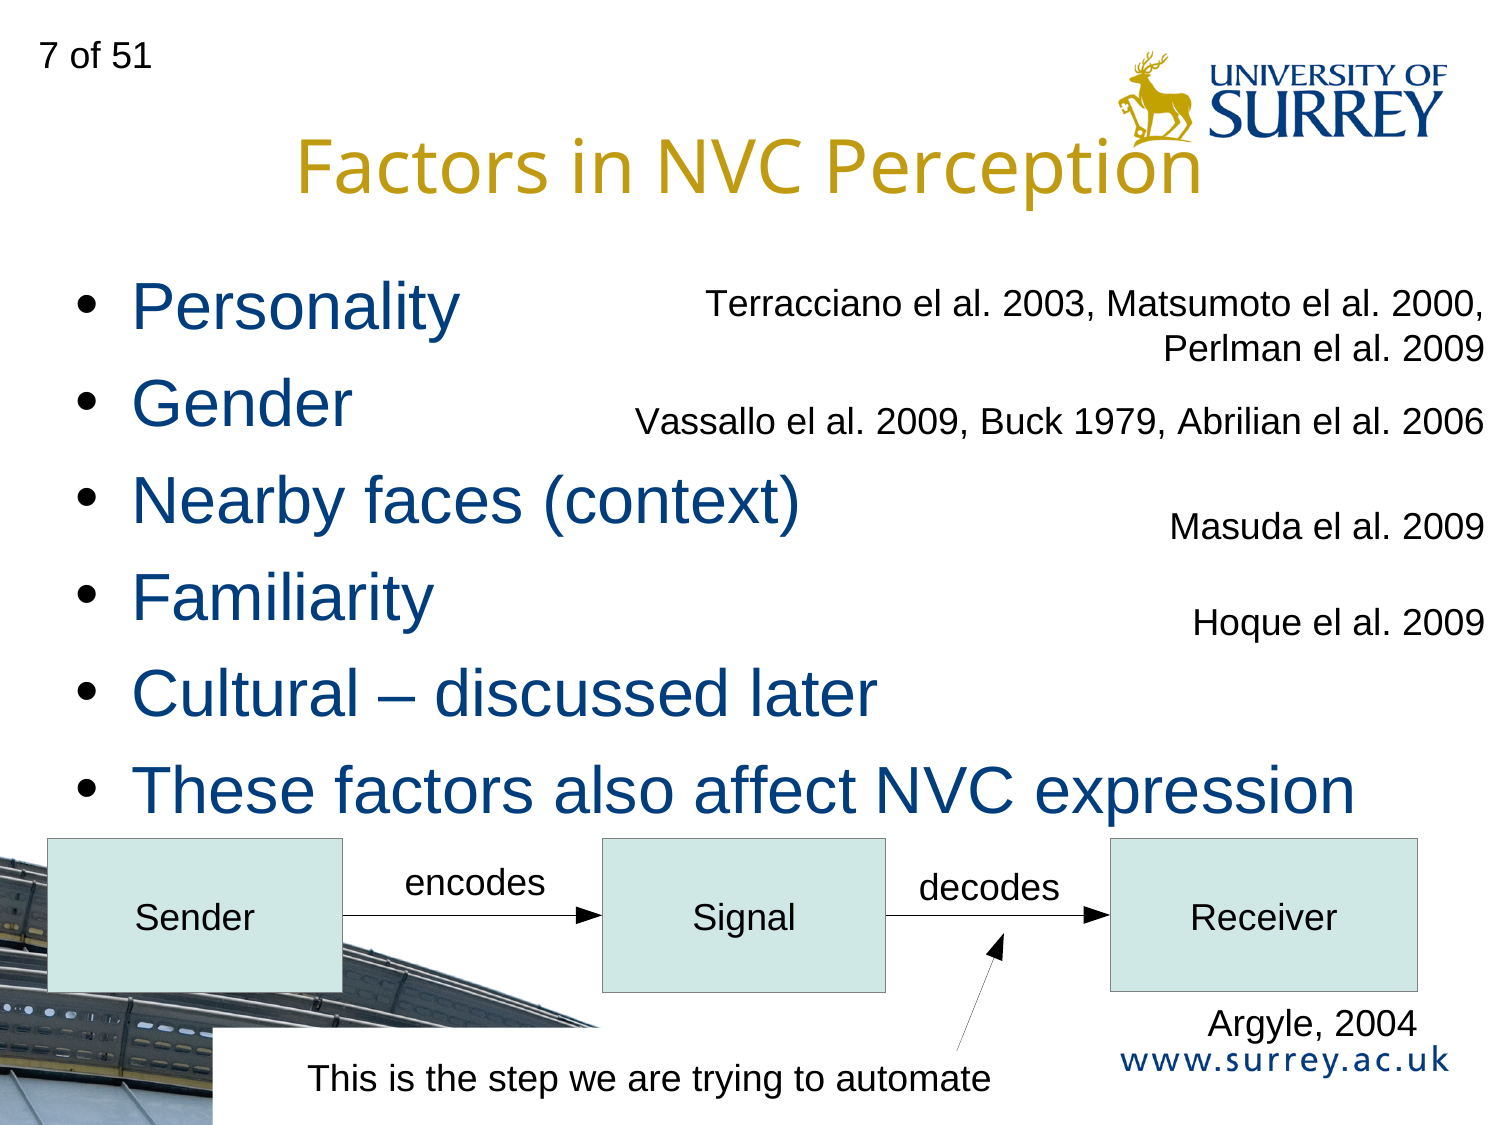

# Factors in NVC Perception
Personality
Gender
Nearby faces (context)
Familiarity
Cultural – discussed later
These factors also affect NVC expression
Terracciano el al. 2003, Matsumoto el al. 2000, Perlman el al. 2009
Vassallo el al. 2009, Buck 1979, Abrilian el al. 2006
Masuda el al. 2009
Hoque el al. 2009
Sender
Signal
Receiver
encodes
decodes
Argyle, 2004
This is the step we are trying to automate